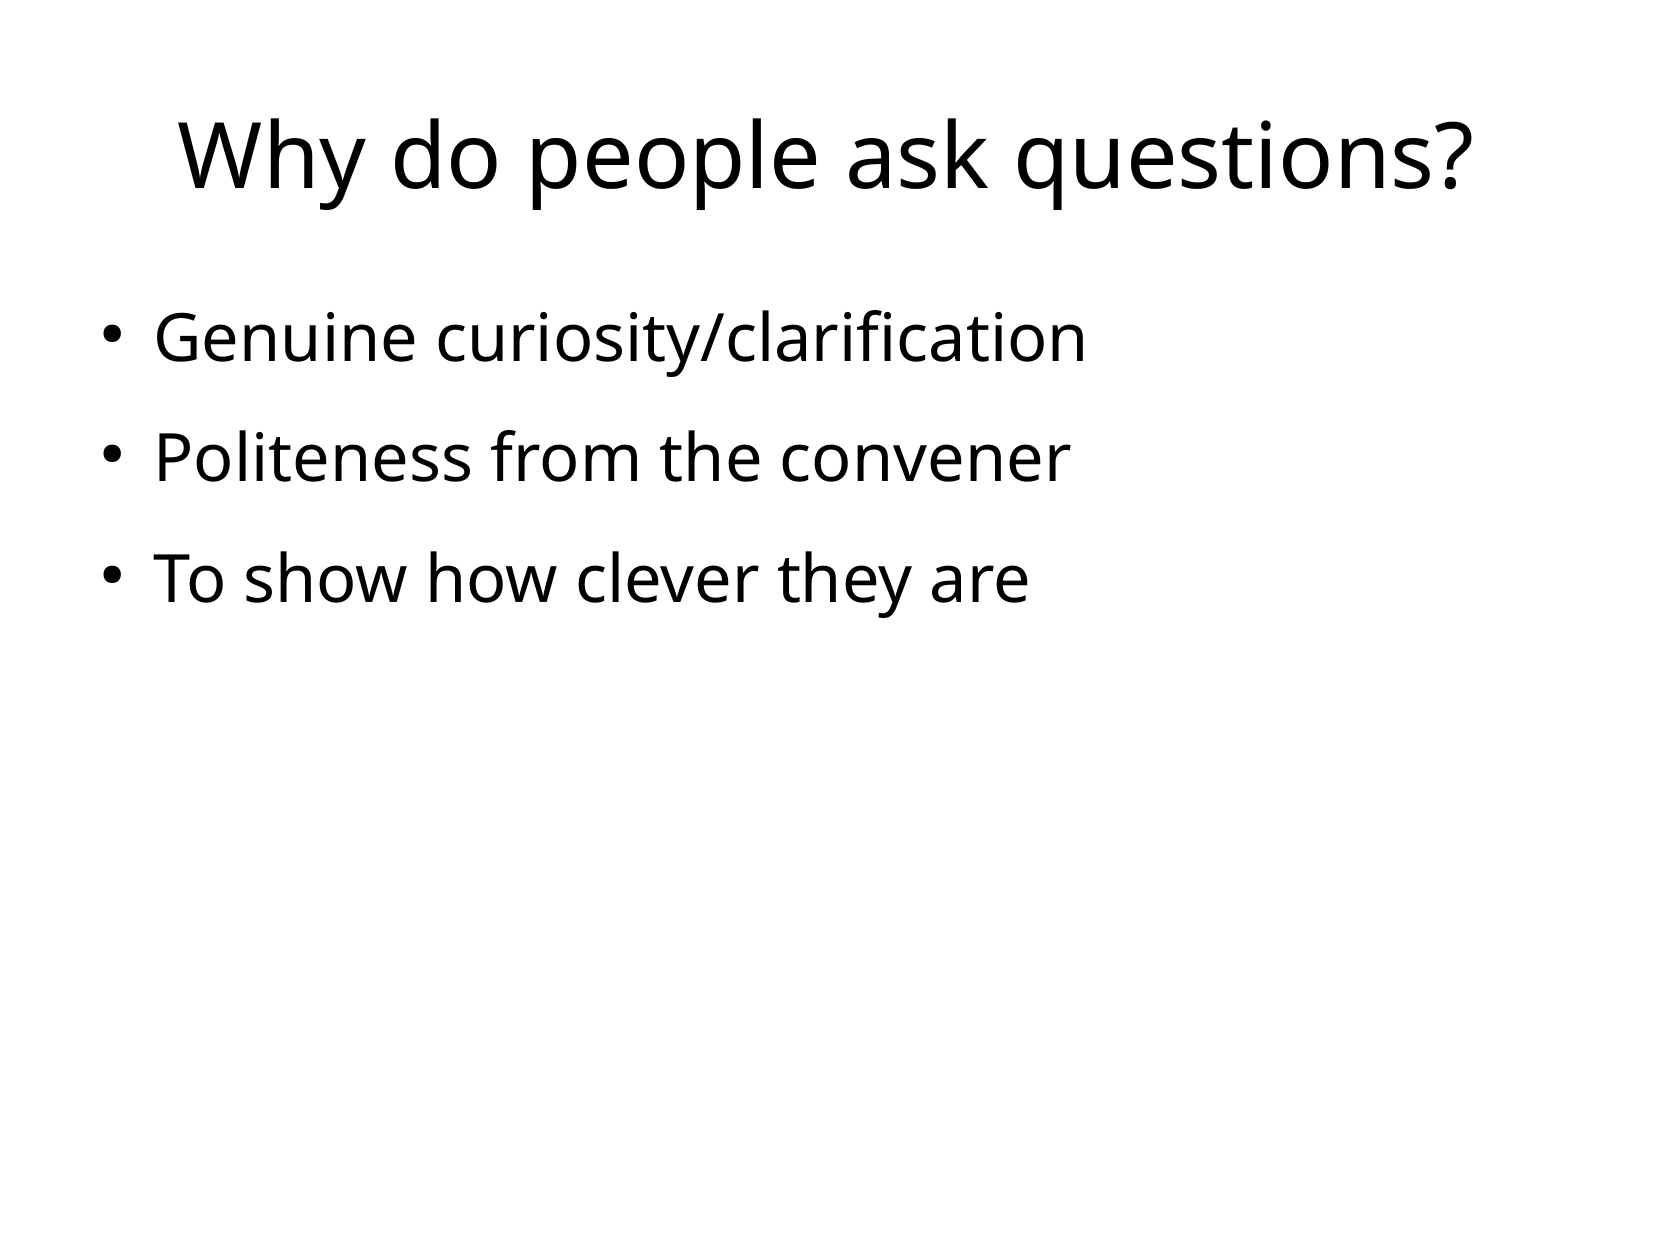

# Why do people ask questions?
Genuine curiosity/clarification
Politeness from the convener
To show how clever they are